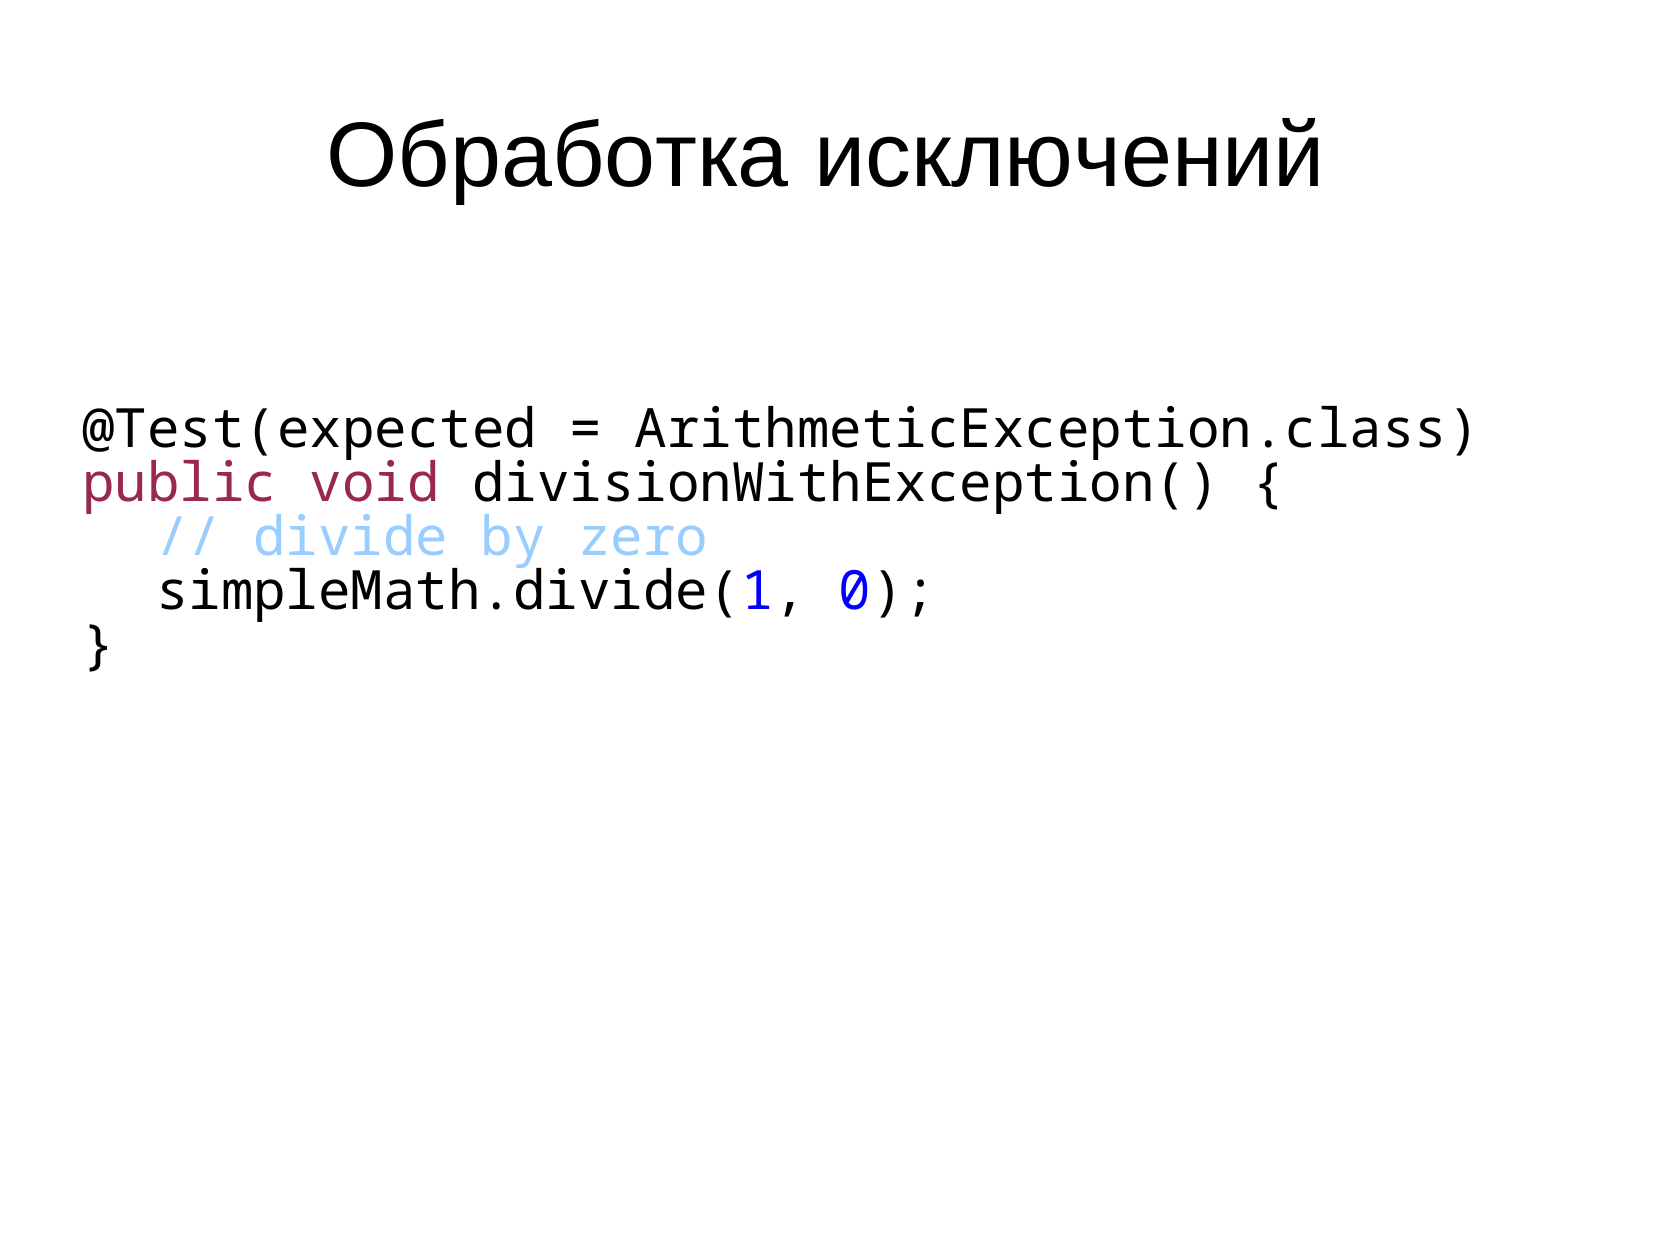

# Обработка исключений
@Test(expected = ArithmeticException.class)
public void divisionWithException() {
	// divide by zero
	simpleMath.divide(1, 0);
}